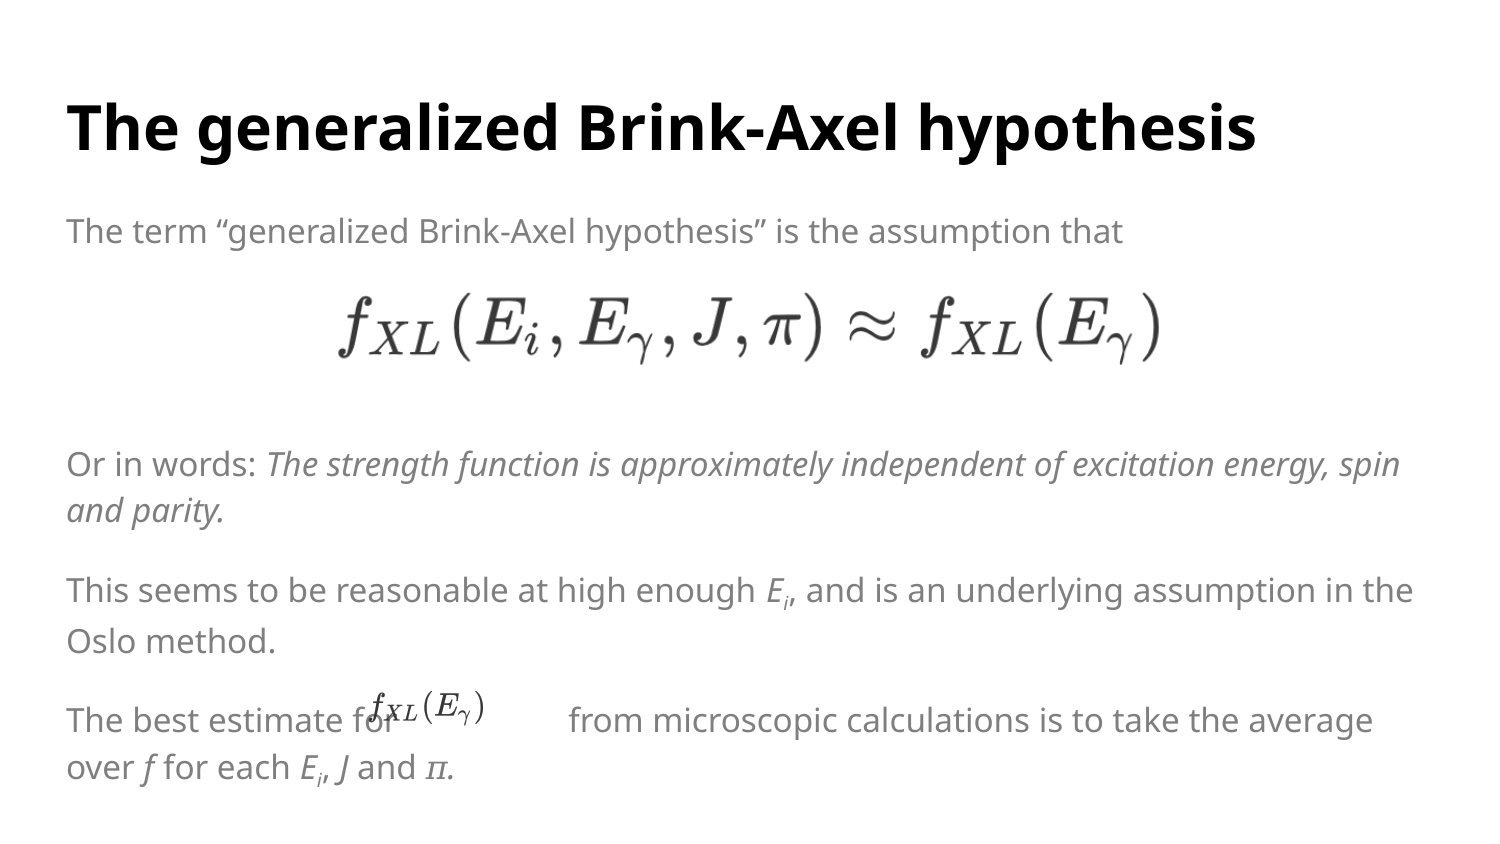

The generalized Brink-Axel hypothesis
The term “generalized Brink-Axel hypothesis” is the assumption that
# Or in words: The strength function is approximately independent of excitation energy, spin and parity.
This seems to be reasonable at high enough Ei, and is an underlying assumption in the Oslo method.
The best estimate for 		 from microscopic calculations is to take the average over f for each Ei, J and 𝜋.